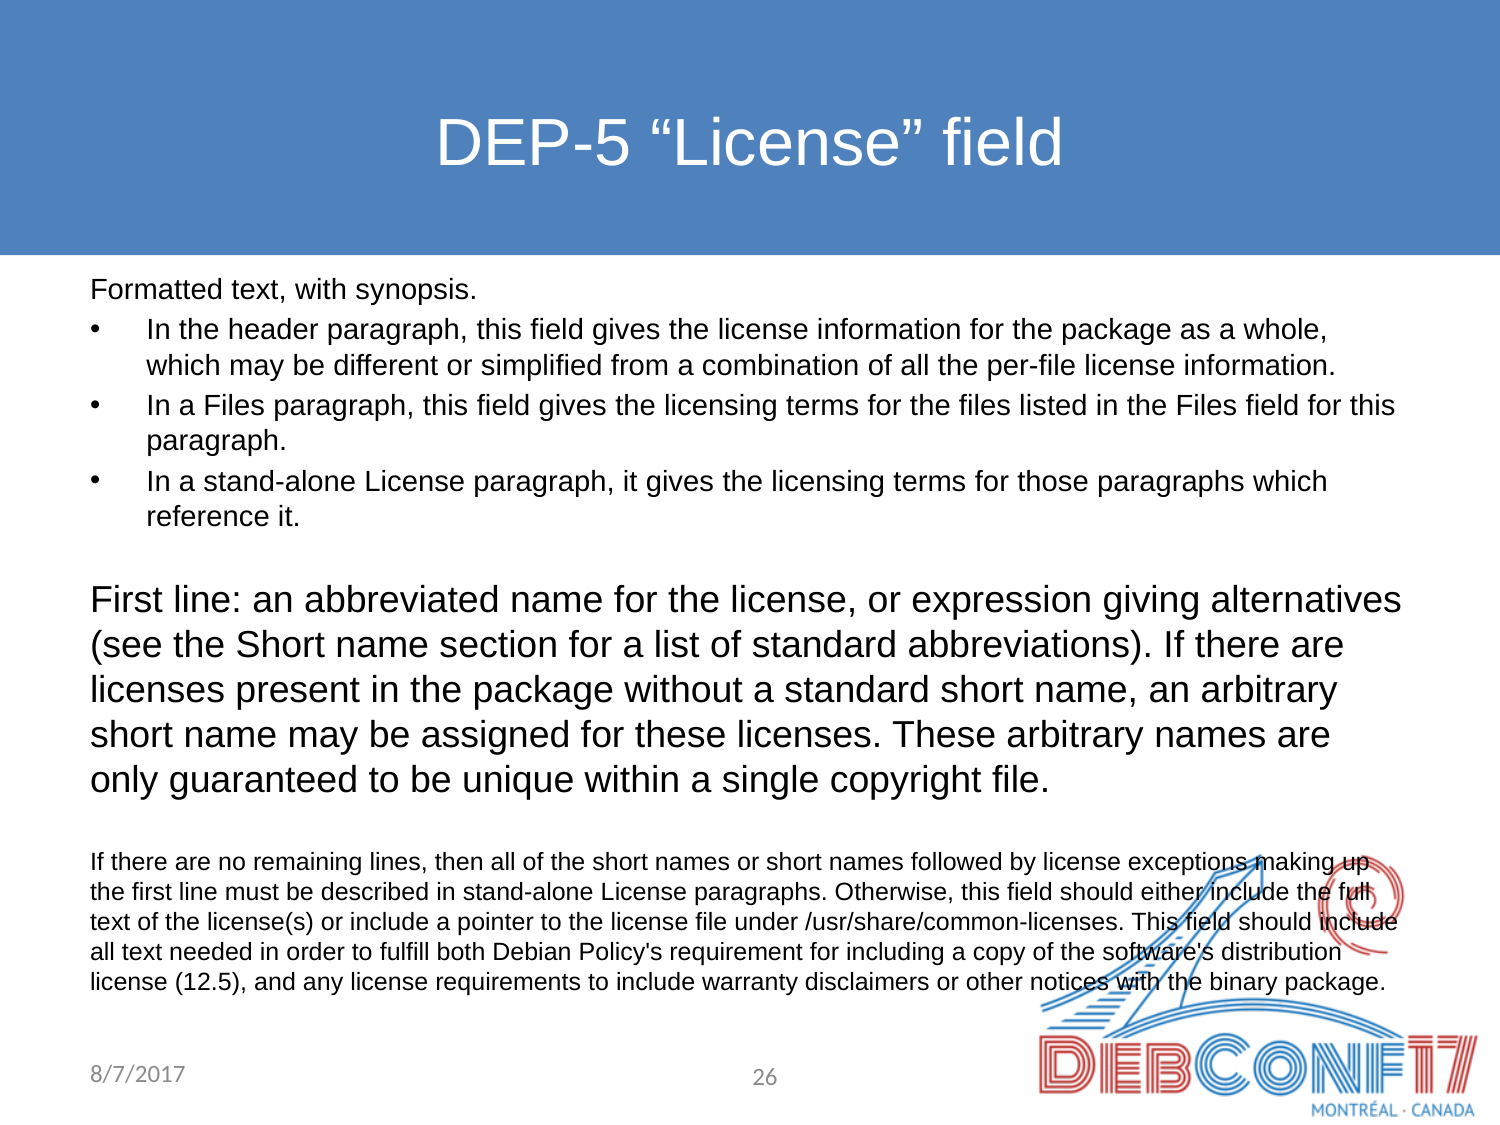

# DEP-5 “License” field
Formatted text, with synopsis.
In the header paragraph, this field gives the license information for the package as a whole, which may be different or simplified from a combination of all the per-file license information.
In a Files paragraph, this field gives the licensing terms for the files listed in the Files field for this paragraph.
In a stand-alone License paragraph, it gives the licensing terms for those paragraphs which reference it.
First line: an abbreviated name for the license, or expression giving alternatives (see the Short name section for a list of standard abbreviations). If there are licenses present in the package without a standard short name, an arbitrary short name may be assigned for these licenses. These arbitrary names are only guaranteed to be unique within a single copyright file.
If there are no remaining lines, then all of the short names or short names followed by license exceptions making up the first line must be described in stand-alone License paragraphs. Otherwise, this field should either include the full text of the license(s) or include a pointer to the license file under /usr/share/common-licenses. This field should include all text needed in order to fulfill both Debian Policy's requirement for including a copy of the software's distribution license (12.5), and any license requirements to include warranty disclaimers or other notices with the binary package.
8/7/2017